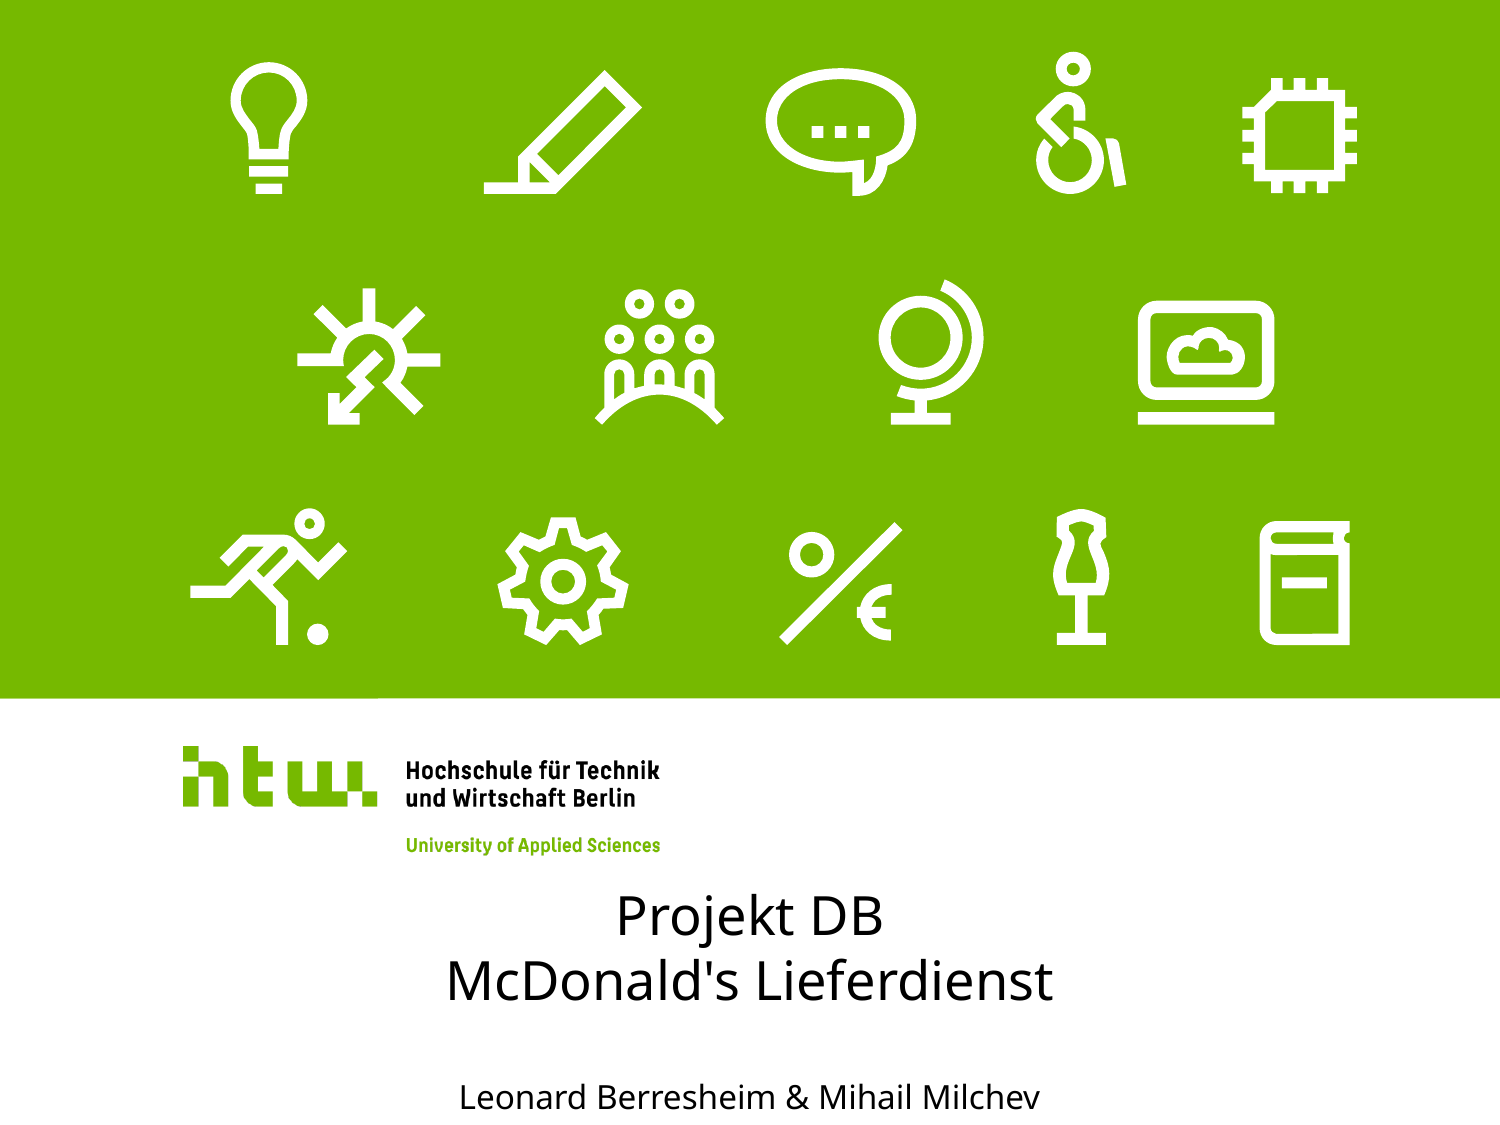

# Projekt DB McDonald's Lieferdienst Leonard Berresheim & Mihail Milchev